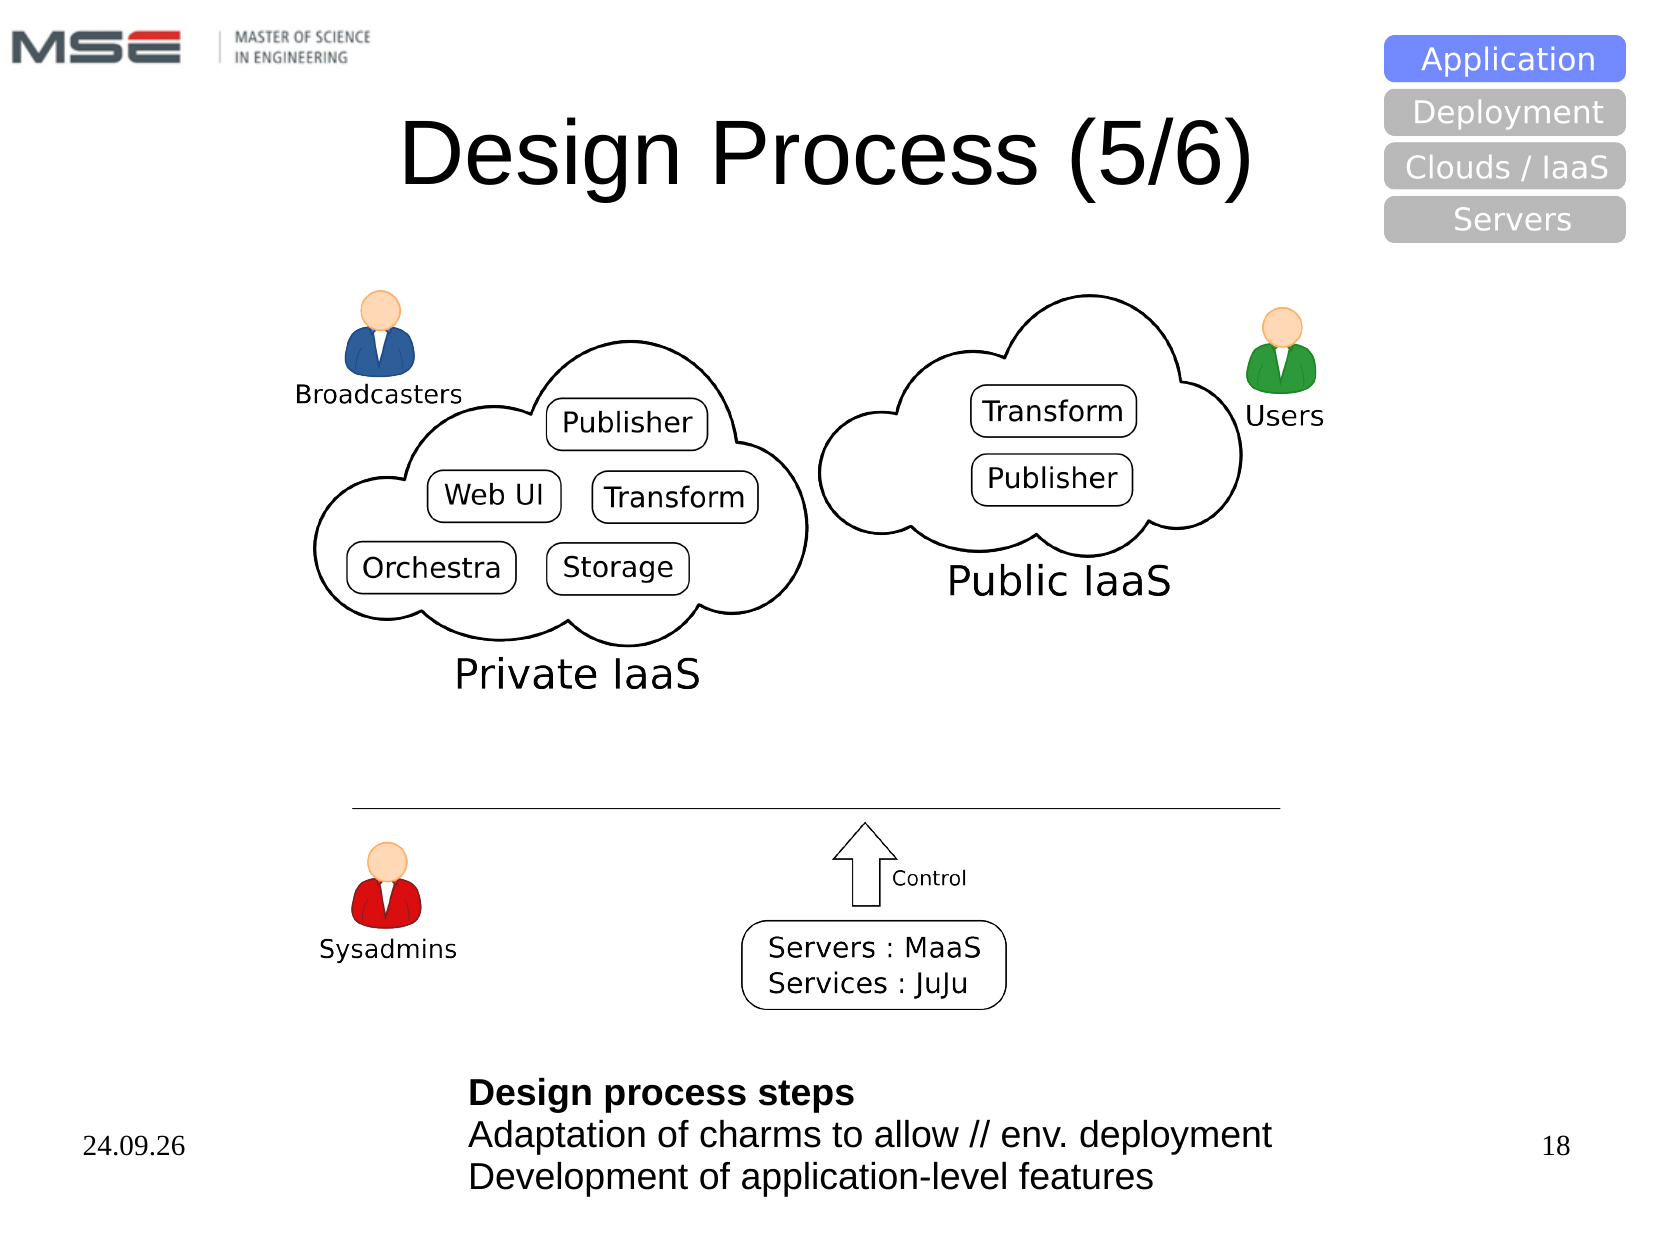

# Design Process (5/6)
Design process steps
Adaptation of charms to allow // env. deployment
Development of application-level features
18